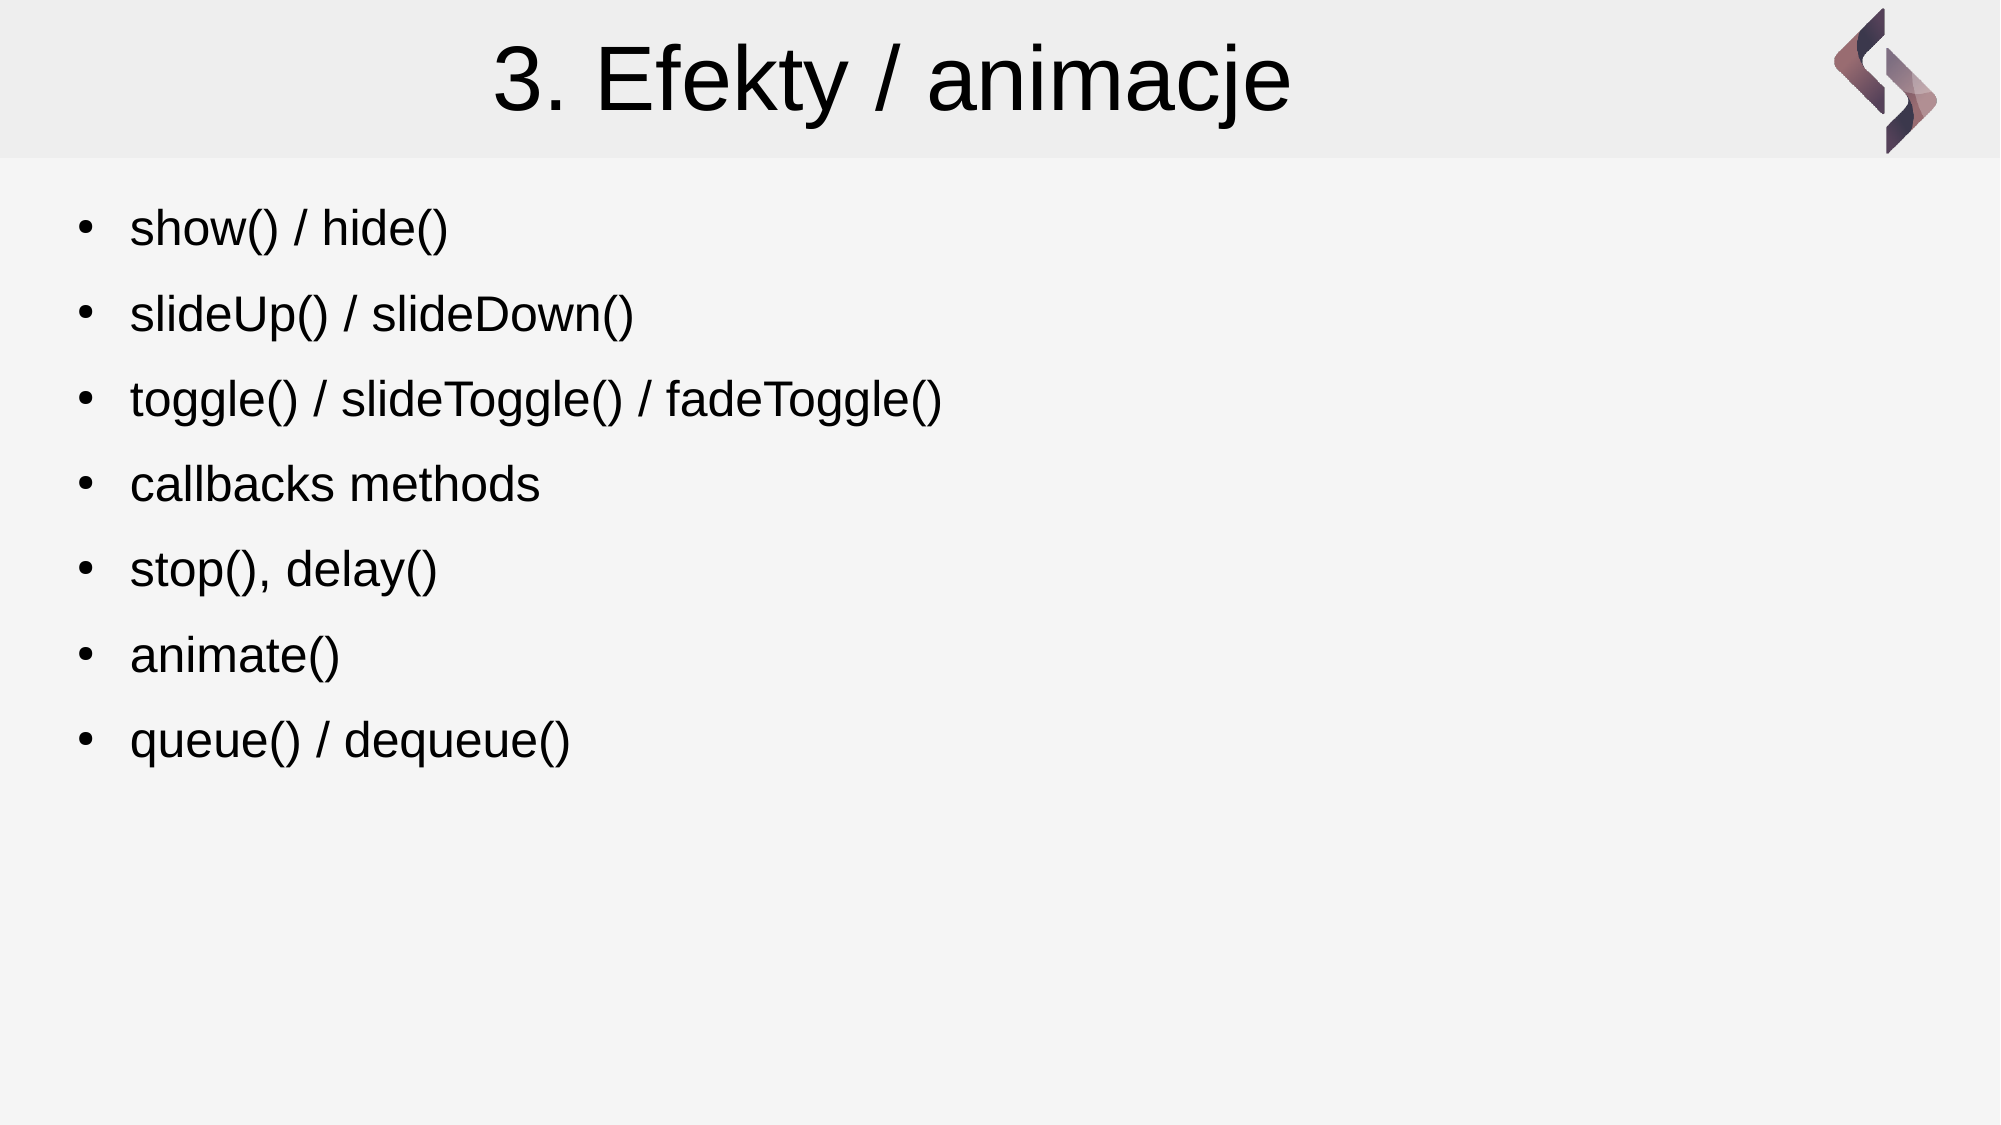

# 3. Efekty / animacje
show() / hide()
slideUp() / slideDown()
toggle() / slideToggle() / fadeToggle()
callbacks methods
stop(), delay()
animate()
queue() / dequeue()